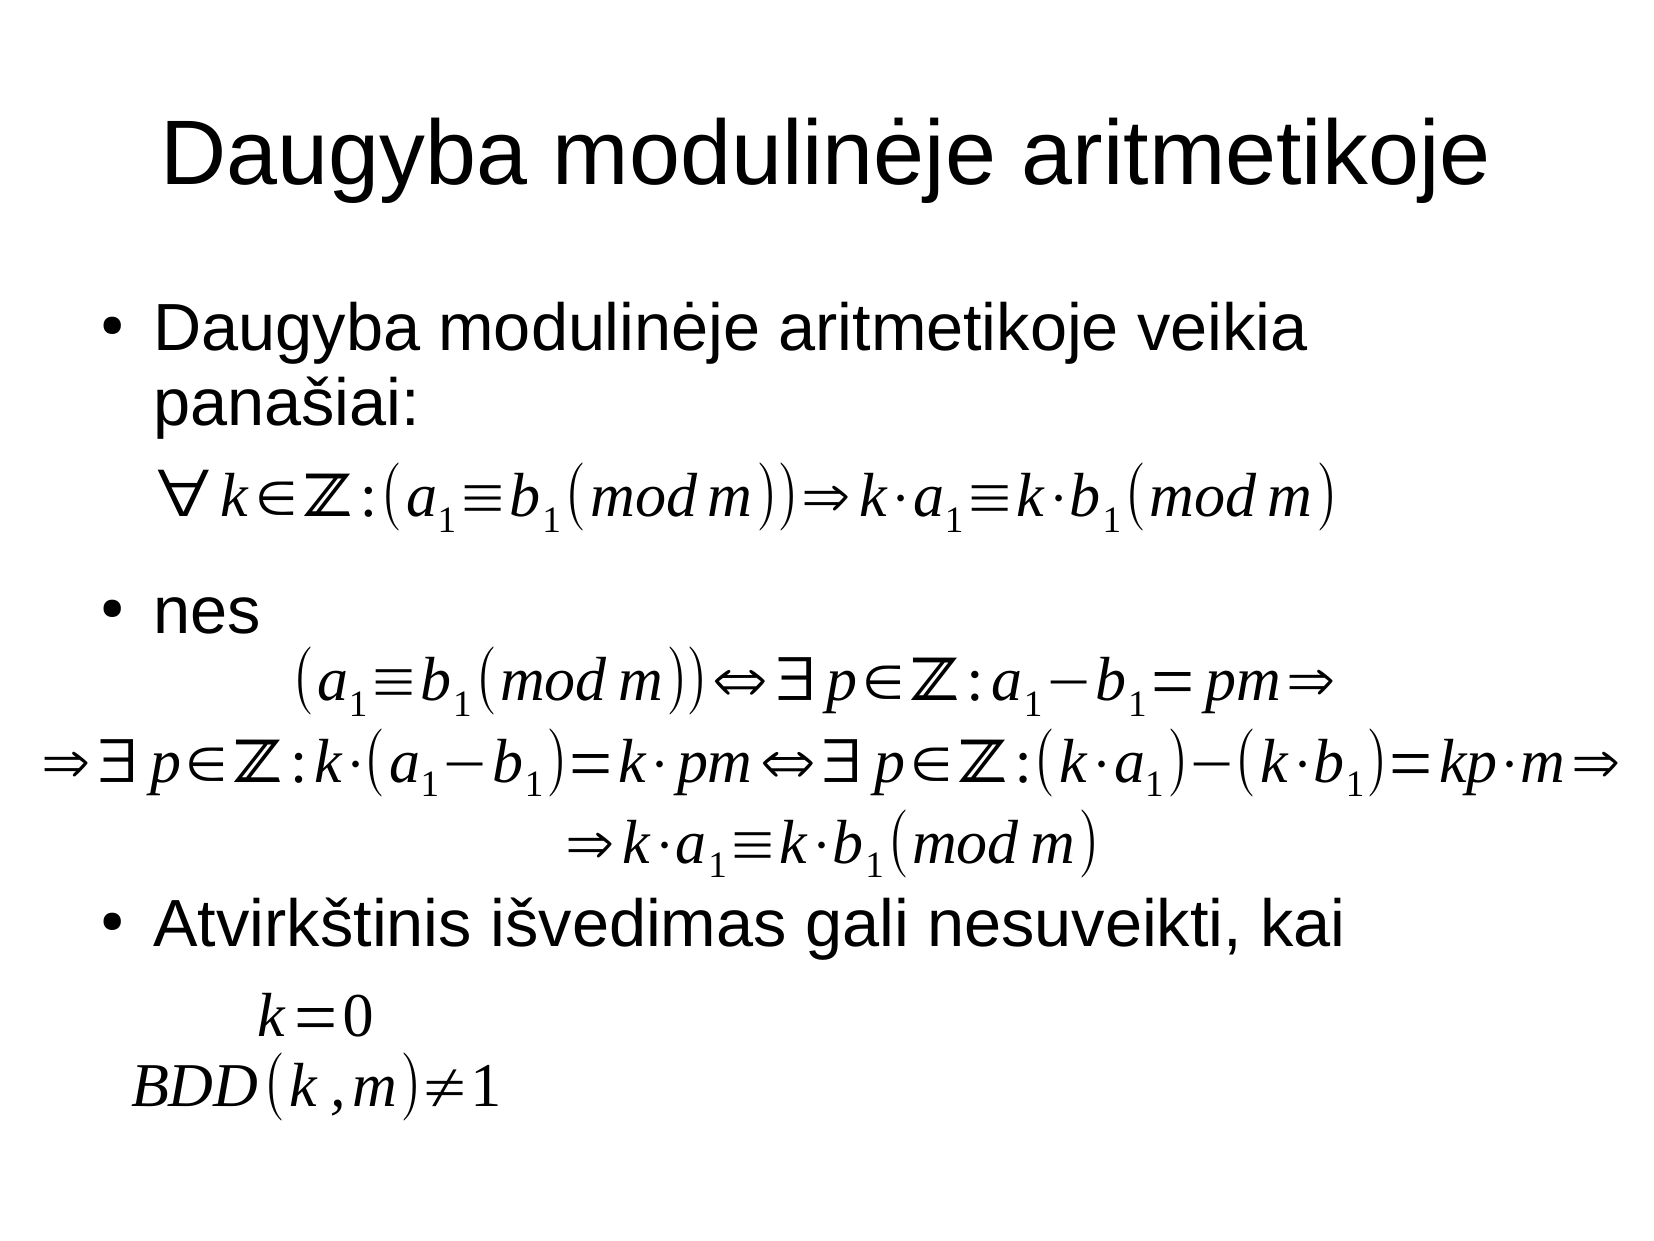

# Daugyba modulinėje aritmetikoje
Daugyba modulinėje aritmetikoje veikia panašiai:
nes
Atvirkštinis išvedimas gali nesuveikti, kai